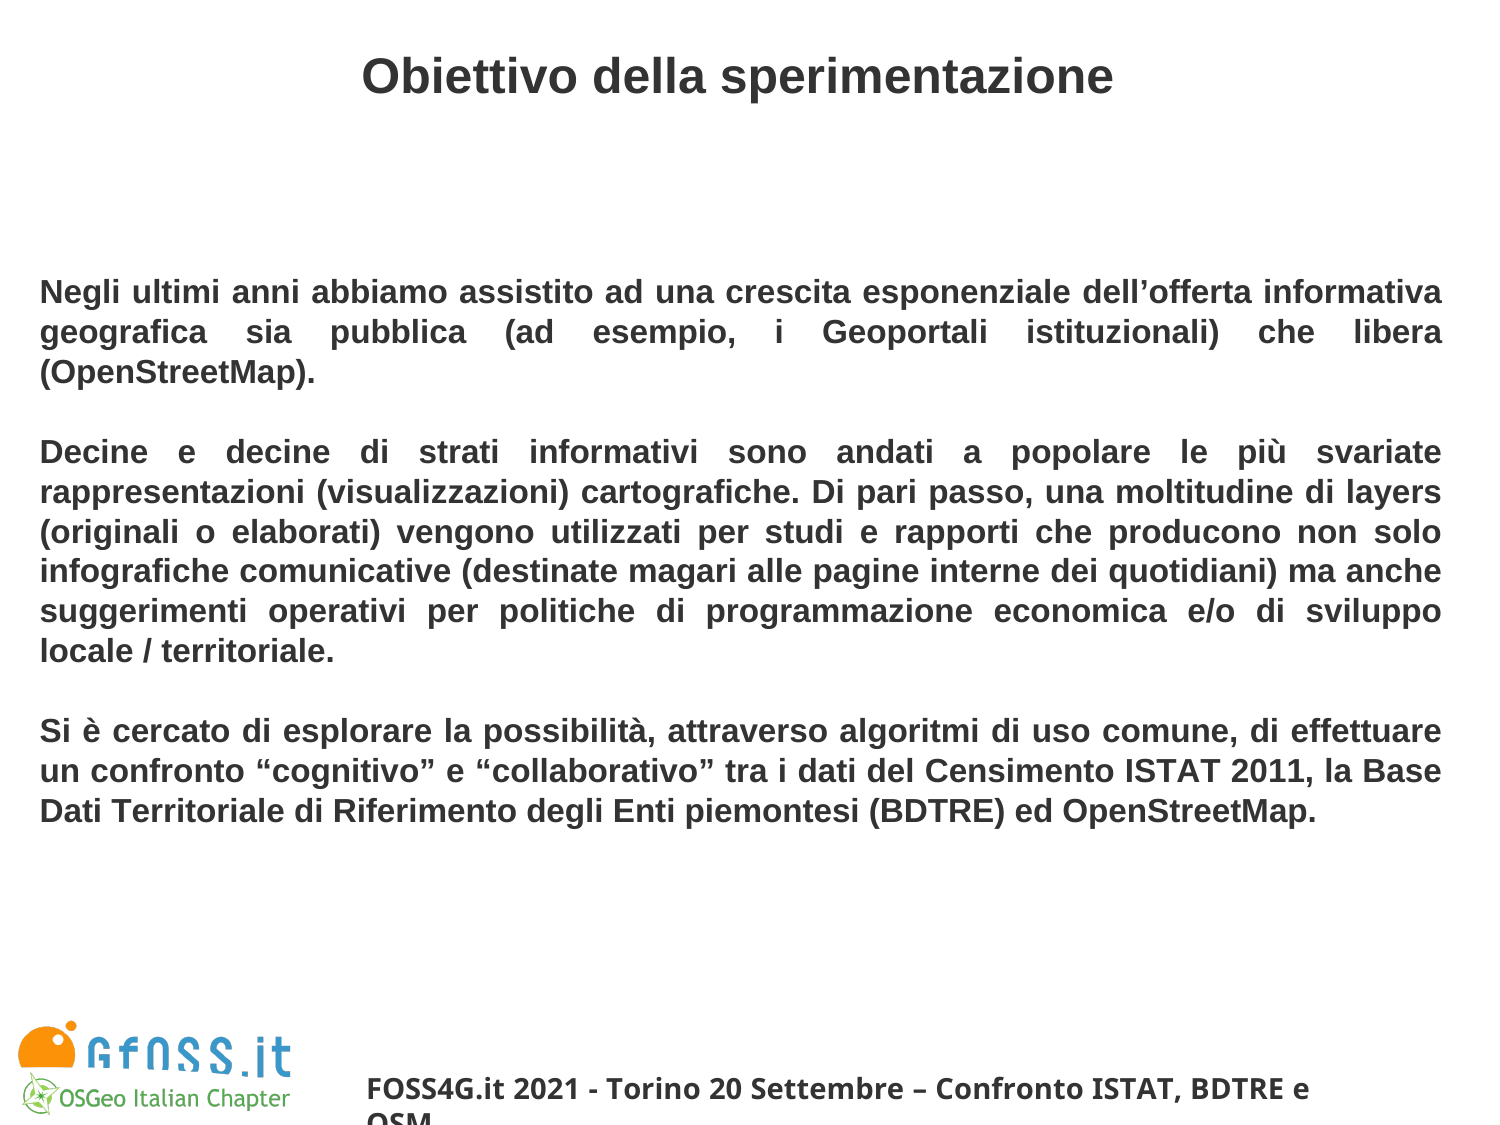

Obiettivo della sperimentazione
Negli ultimi anni abbiamo assistito ad una crescita esponenziale dell’offerta informativa geografica sia pubblica (ad esempio, i Geoportali istituzionali) che libera (OpenStreetMap).
Decine e decine di strati informativi sono andati a popolare le più svariate rappresentazioni (visualizzazioni) cartografiche. Di pari passo, una moltitudine di layers (originali o elaborati) vengono utilizzati per studi e rapporti che producono non solo infografiche comunicative (destinate magari alle pagine interne dei quotidiani) ma anche suggerimenti operativi per politiche di programmazione economica e/o di sviluppo locale / territoriale.
Si è cercato di esplorare la possibilità, attraverso algoritmi di uso comune, di effettuare un confronto “cognitivo” e “collaborativo” tra i dati del Censimento ISTAT 2011, la Base Dati Territoriale di Riferimento degli Enti piemontesi (BDTRE) ed OpenStreetMap.